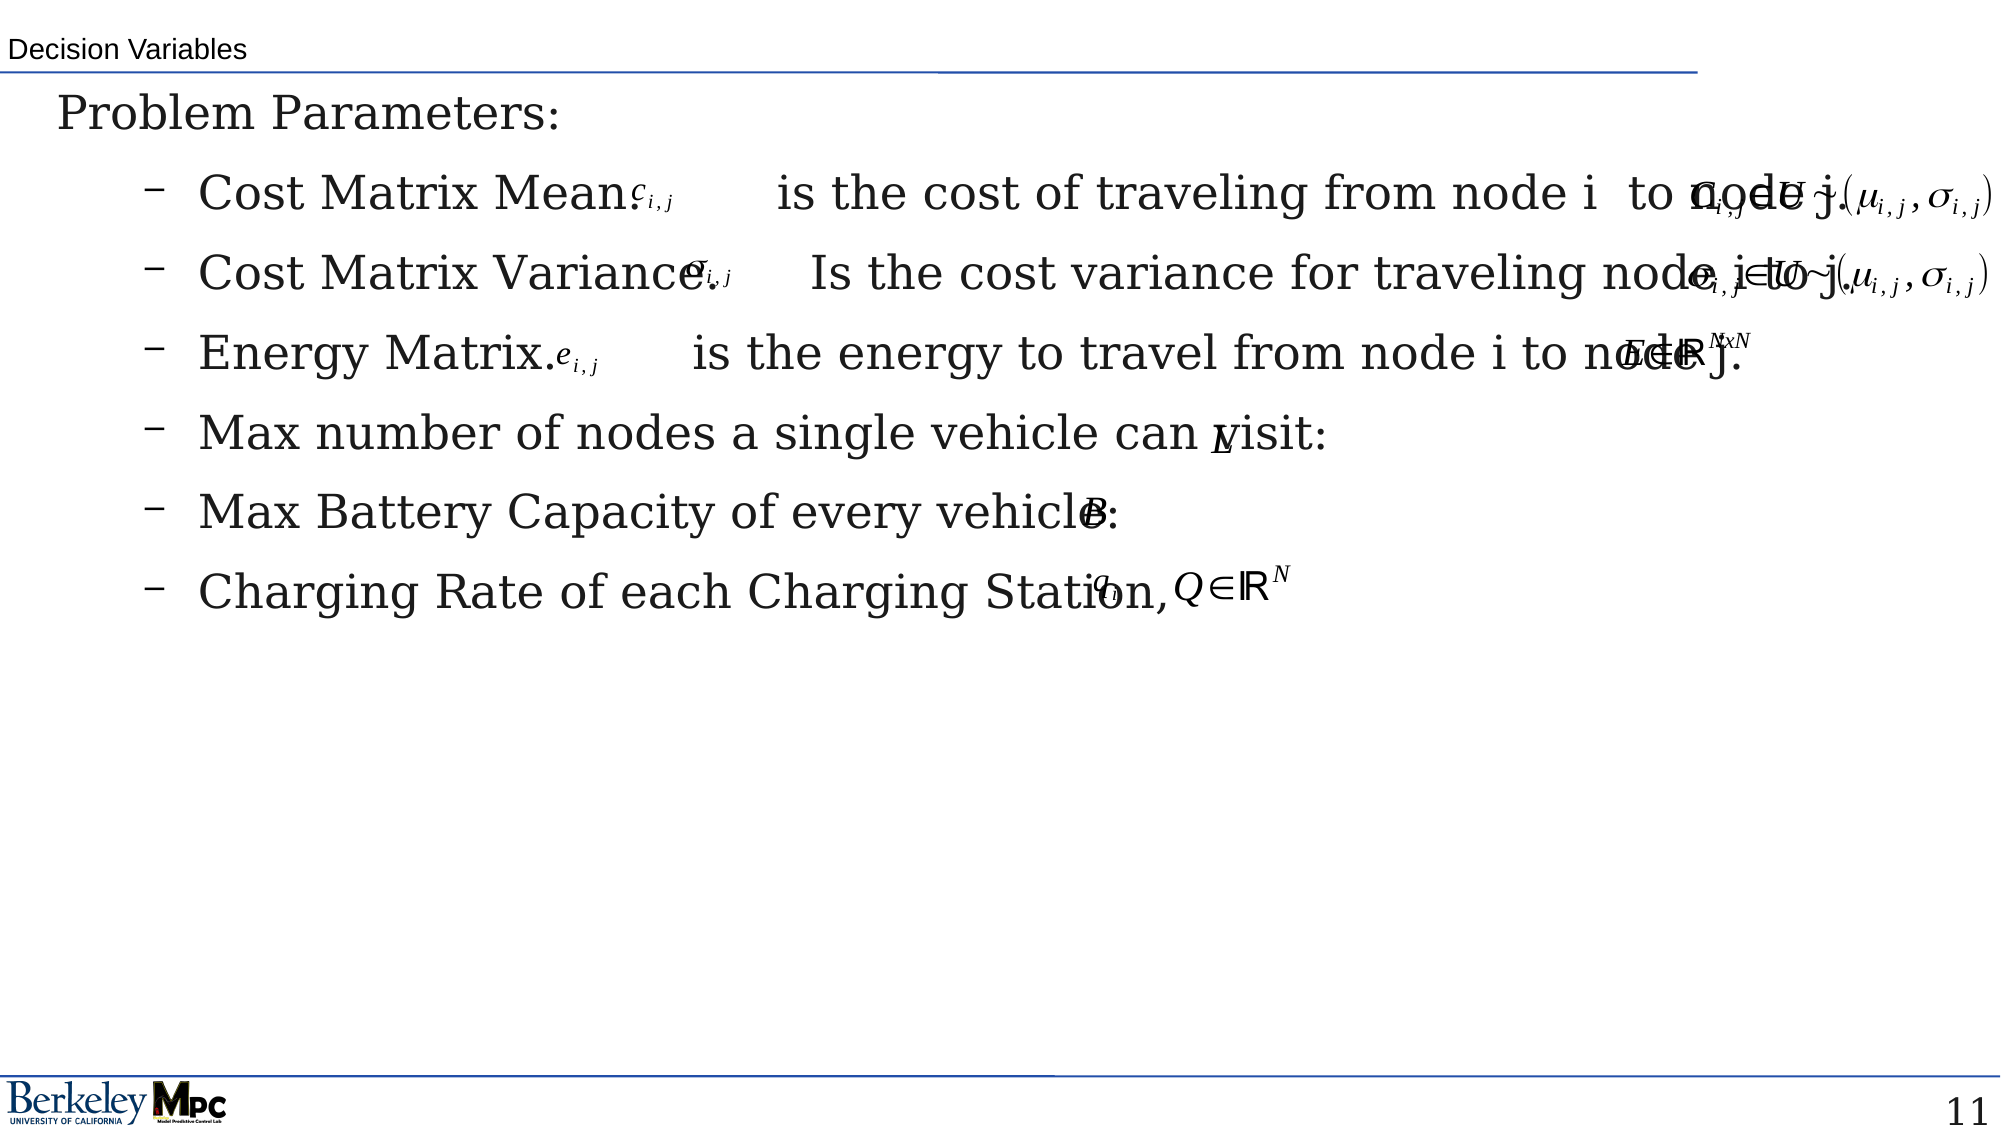

# Decision Variables
Problem Parameters:
Cost Matrix Mean. is the cost of traveling from node i to node j.
Cost Matrix Variance. Is the cost variance for traveling node i to j.
Energy Matrix. is the energy to travel from node i to node j.
Max number of nodes a single vehicle can visit:
Max Battery Capacity of every vehicle:
Charging Rate of each Charging Station,
11